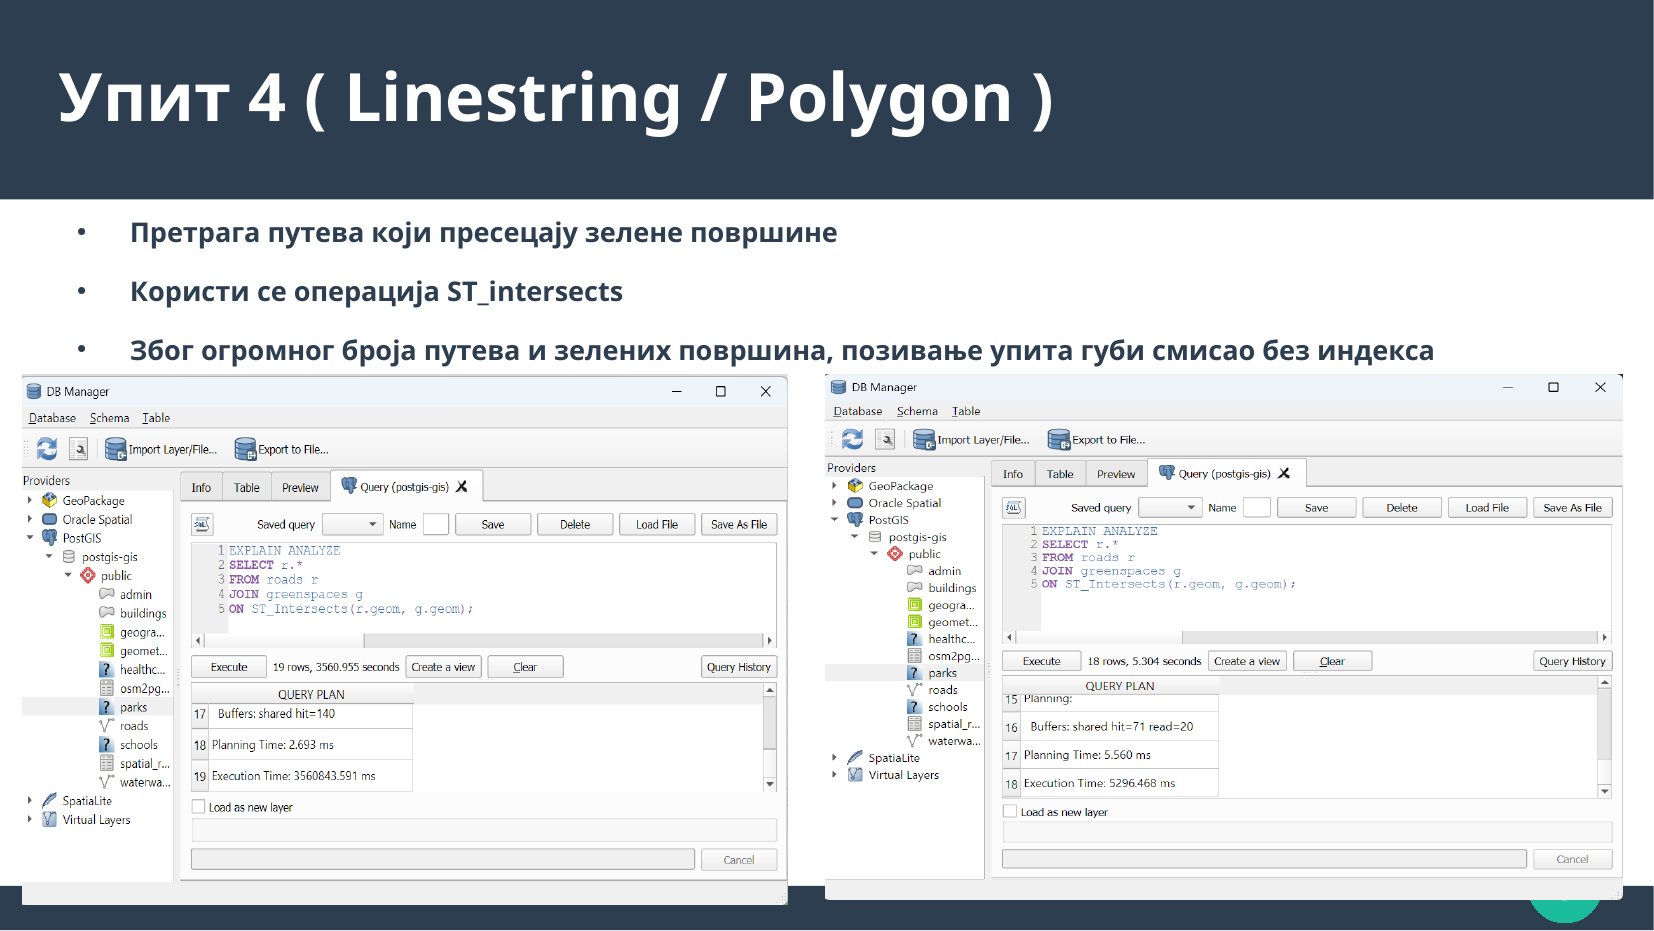

# Упит 4 ( Linestring / Polygon )
Претрага путева који пресецају зелене површине
Користи се операција ST_intersects
Због огромног броја путева и зелених површина, позивање упита губи смисао без индекса
8